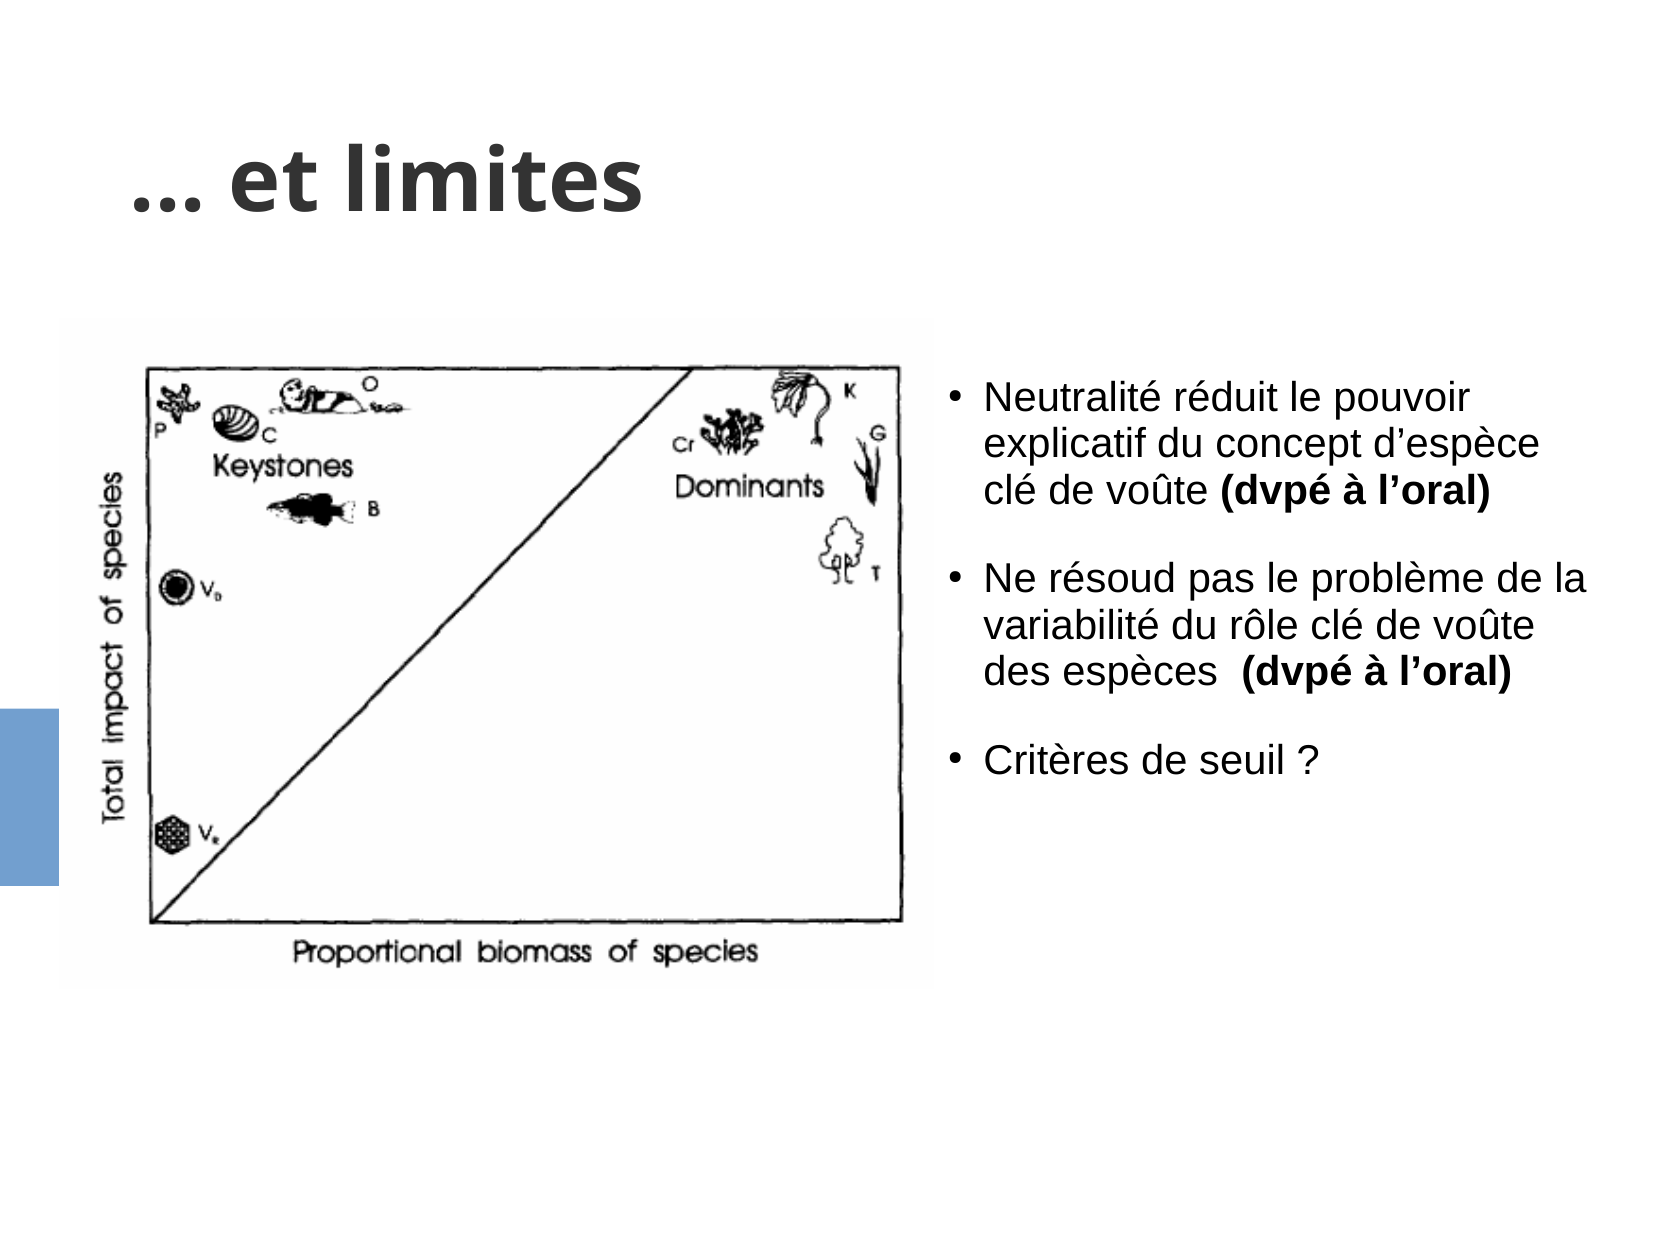

# ... et limites
Neutralité réduit le pouvoir explicatif du concept d’espèce clé de voûte (dvpé à l’oral)
Ne résoud pas le problème de la variabilité du rôle clé de voûte des espèces (dvpé à l’oral)
Critères de seuil ?